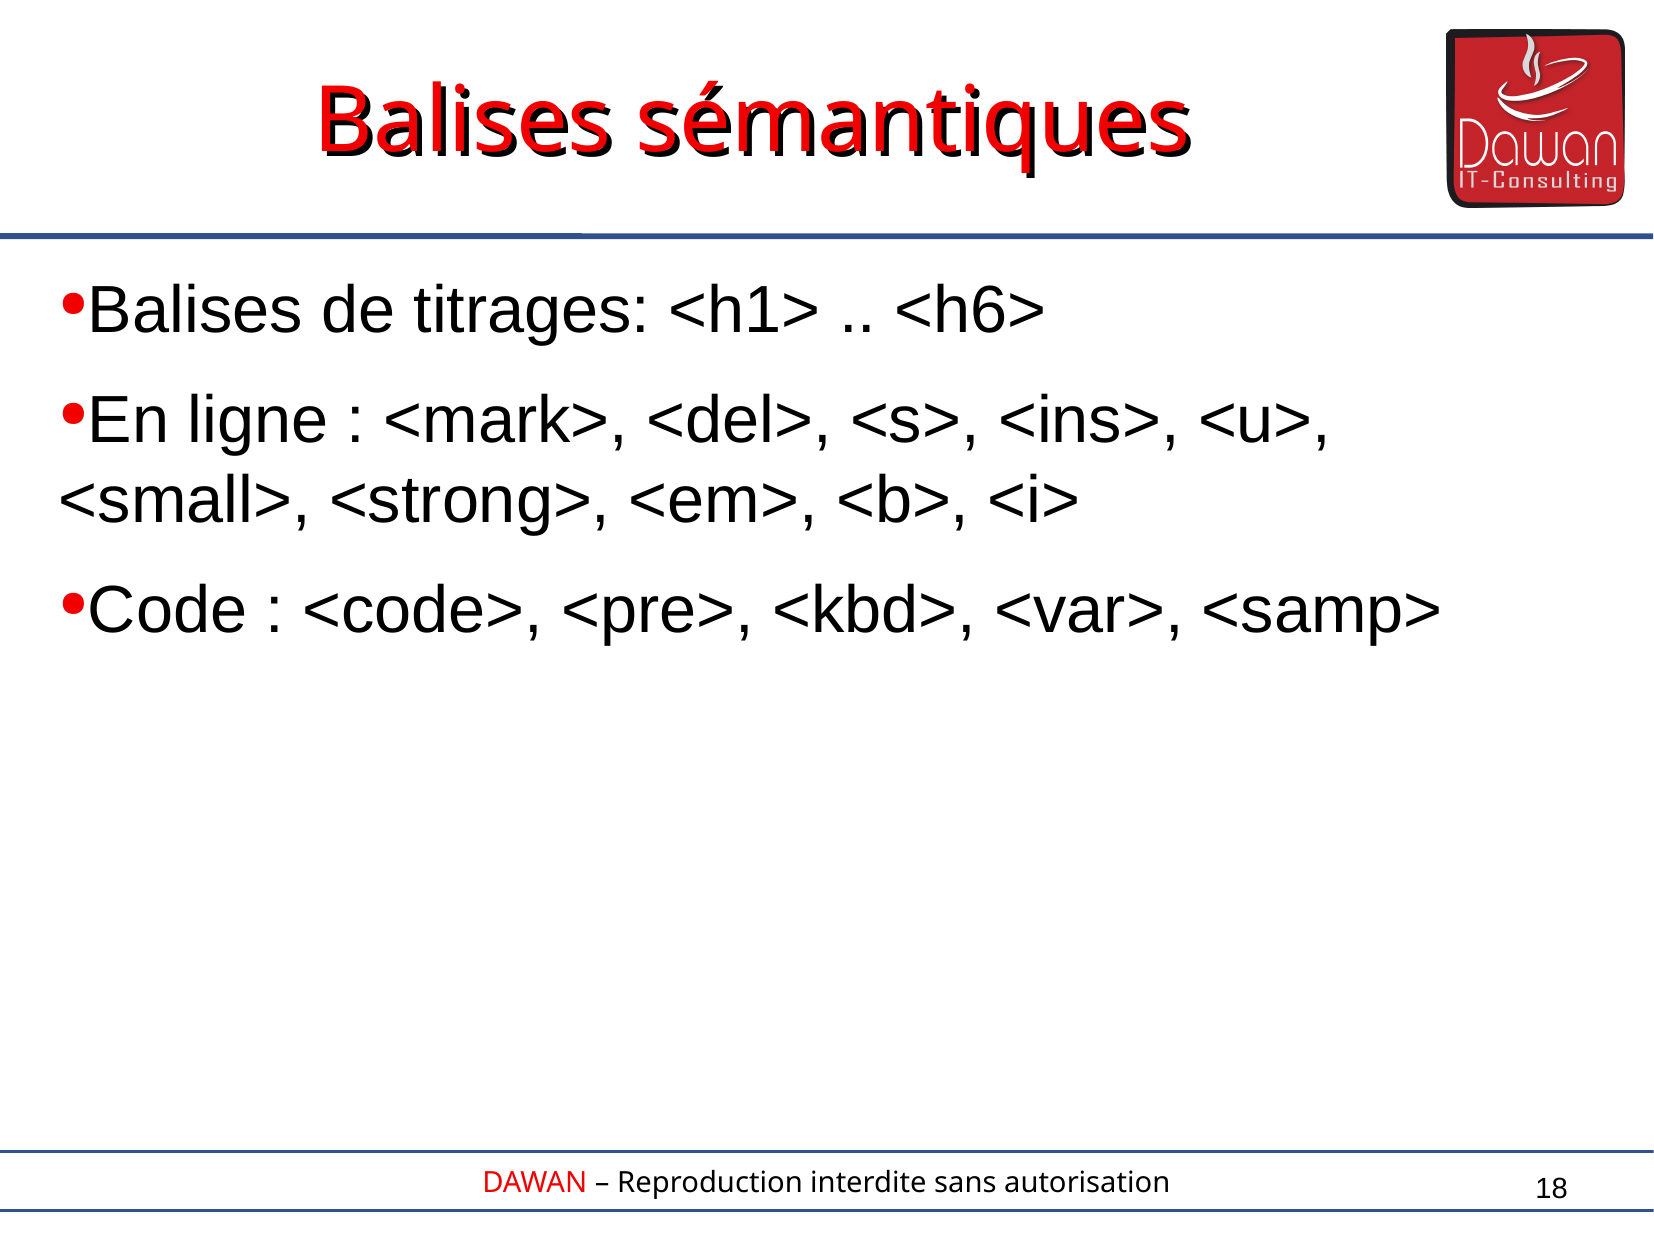

# Balises sémantiques
Balises de titrages: <h1> .. <h6>
En ligne : <mark>, <del>, <s>, <ins>, <u>, <small>, <strong>, <em>, <b>, <i>
Code : <code>, <pre>, <kbd>, <var>, <samp>